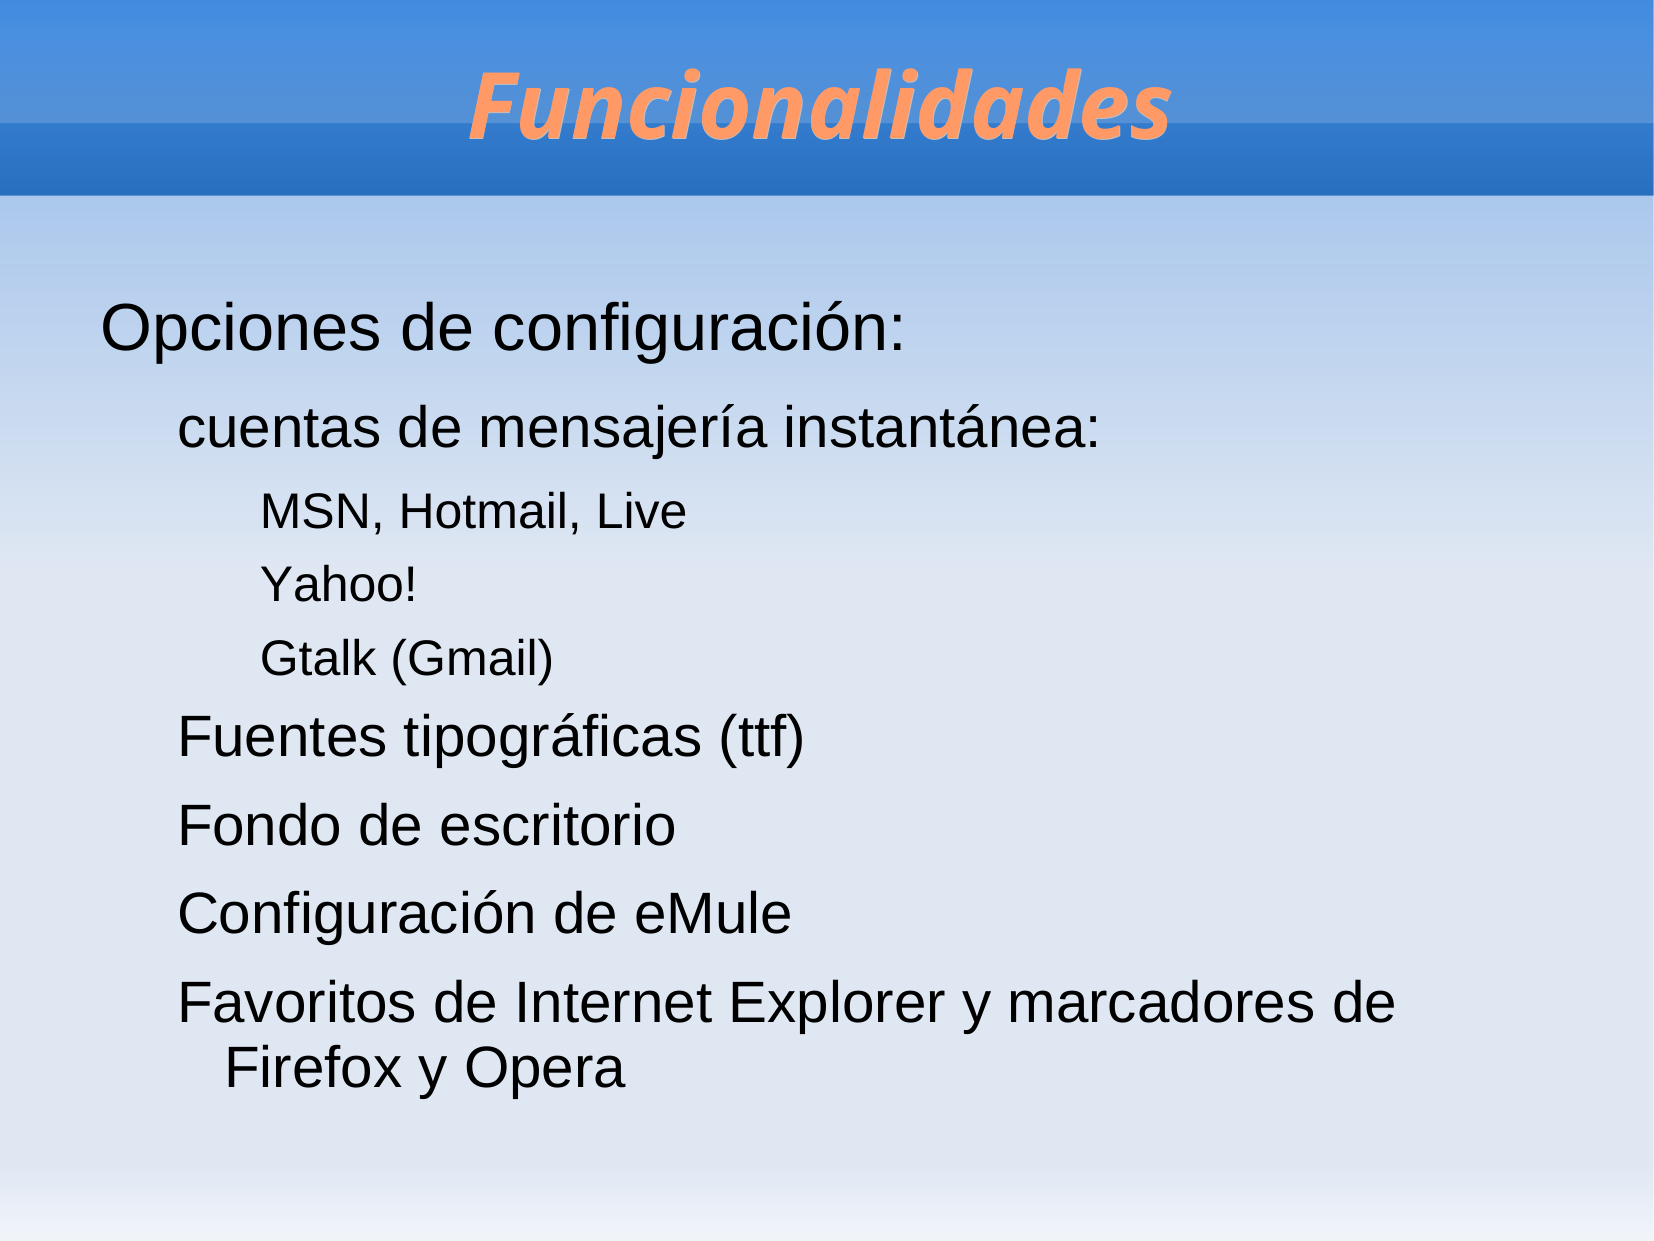

# Funcionalidades
Opciones de configuración:
cuentas de mensajería instantánea:
MSN, Hotmail, Live
Yahoo!
Gtalk (Gmail)
Fuentes tipográficas (ttf)
Fondo de escritorio
Configuración de eMule
Favoritos de Internet Explorer y marcadores de Firefox y Opera